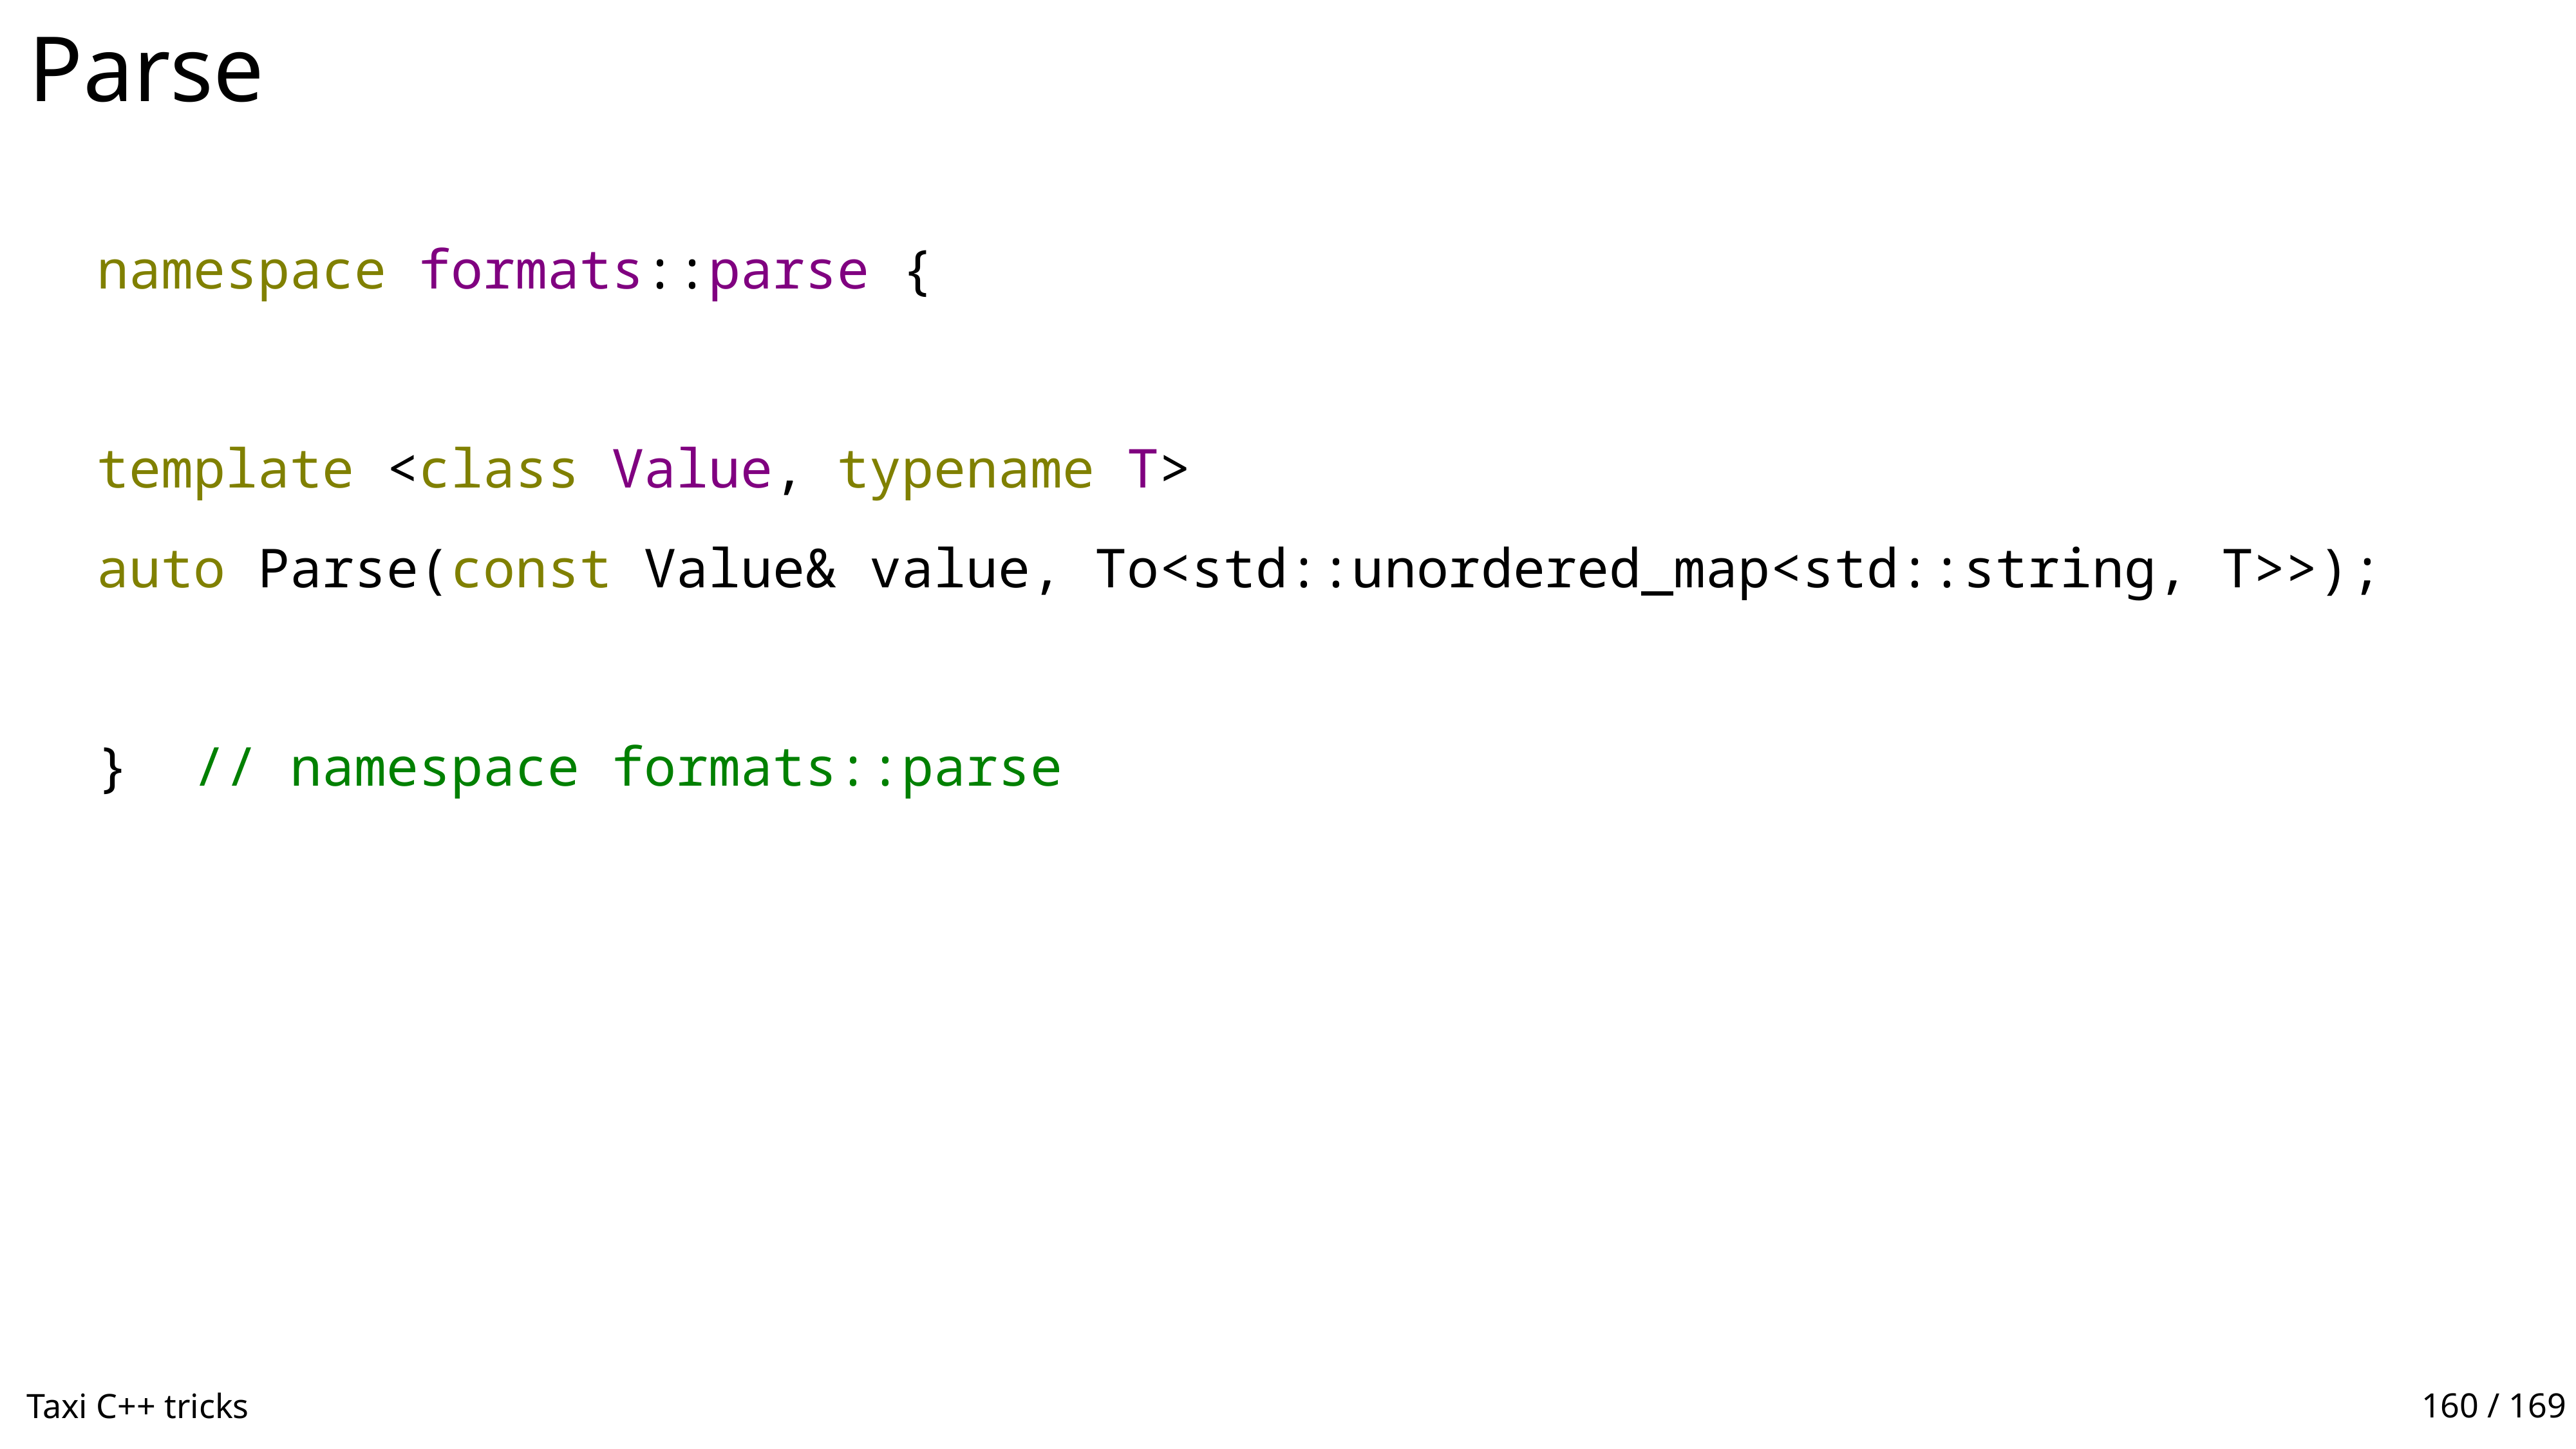

# Parse
namespace formats::parse {
template <class Value, typename T>
auto Parse(const Value& value, To<std::unordered_map<std::string, T>>);
} // namespace formats::parse
Taxi C++ tricks